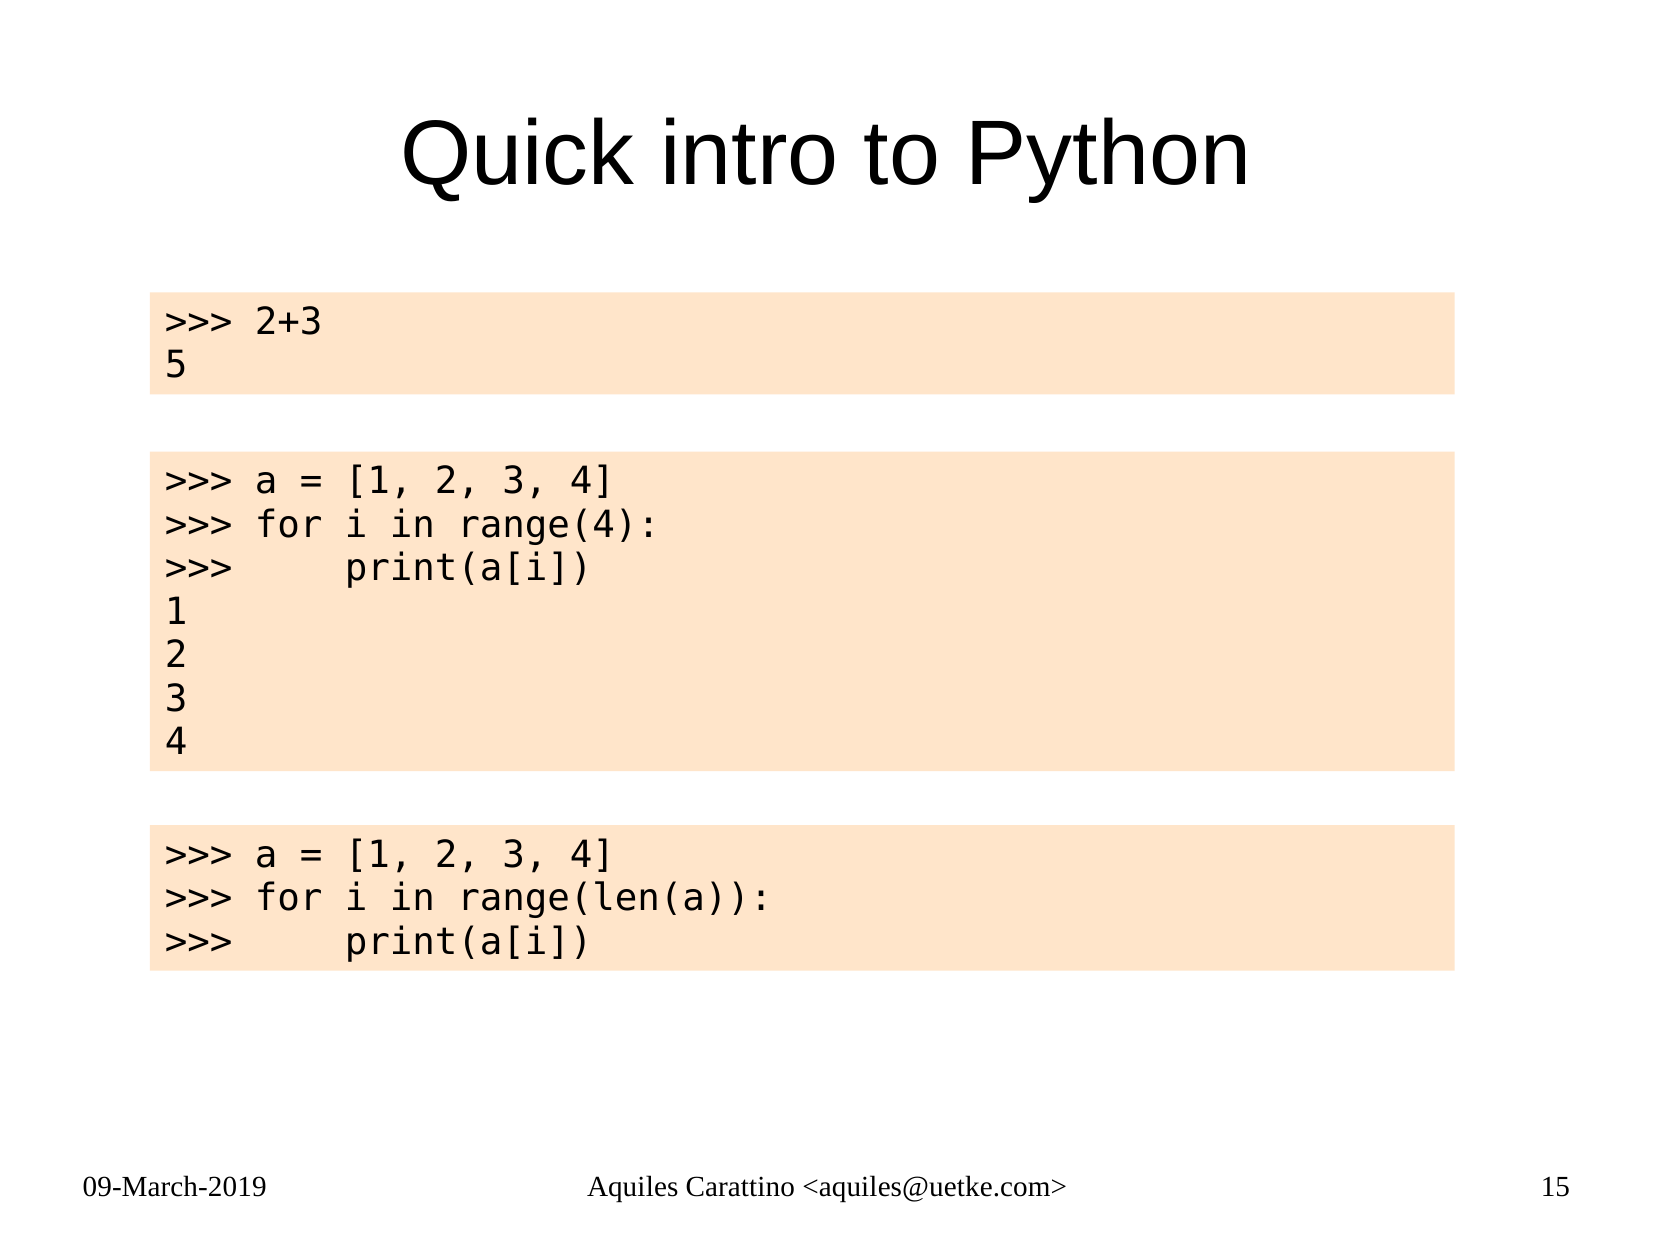

# Quick intro to Python
>>> 2+3
5
>>> a = [1, 2, 3, 4]
>>> for i in range(4):
>>> print(a[i])
1
2
3
4
>>> a = [1, 2, 3, 4]
>>> for i in range(len(a)):
>>> print(a[i])
09-March-2019
Aquiles Carattino <aquiles@uetke.com>
15